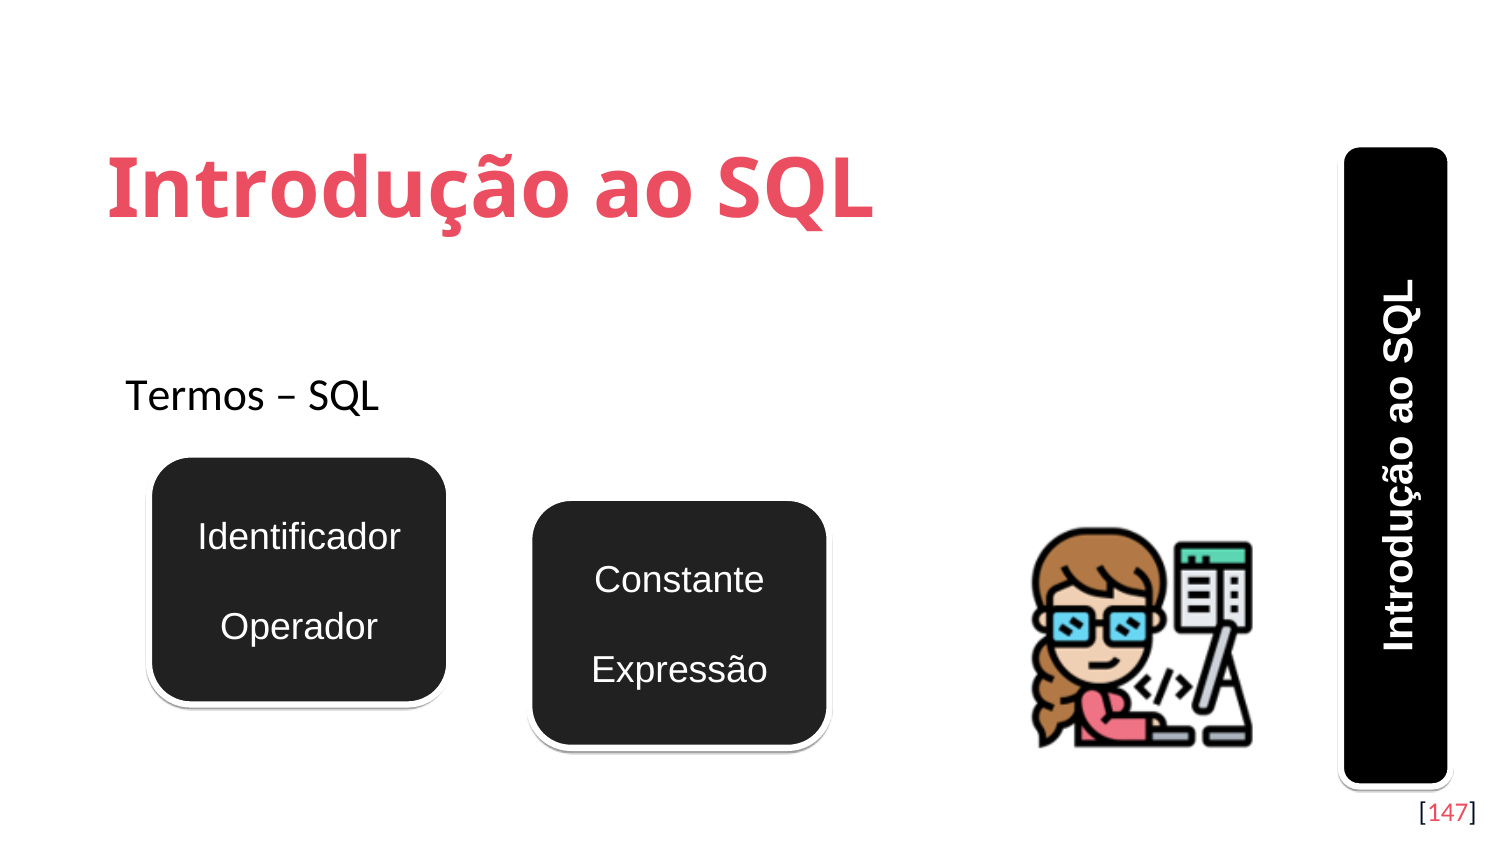

Introdução ao SQL
Termos – SQL
Introdução ao SQL
Identificador
Operador
Constante
Expressão